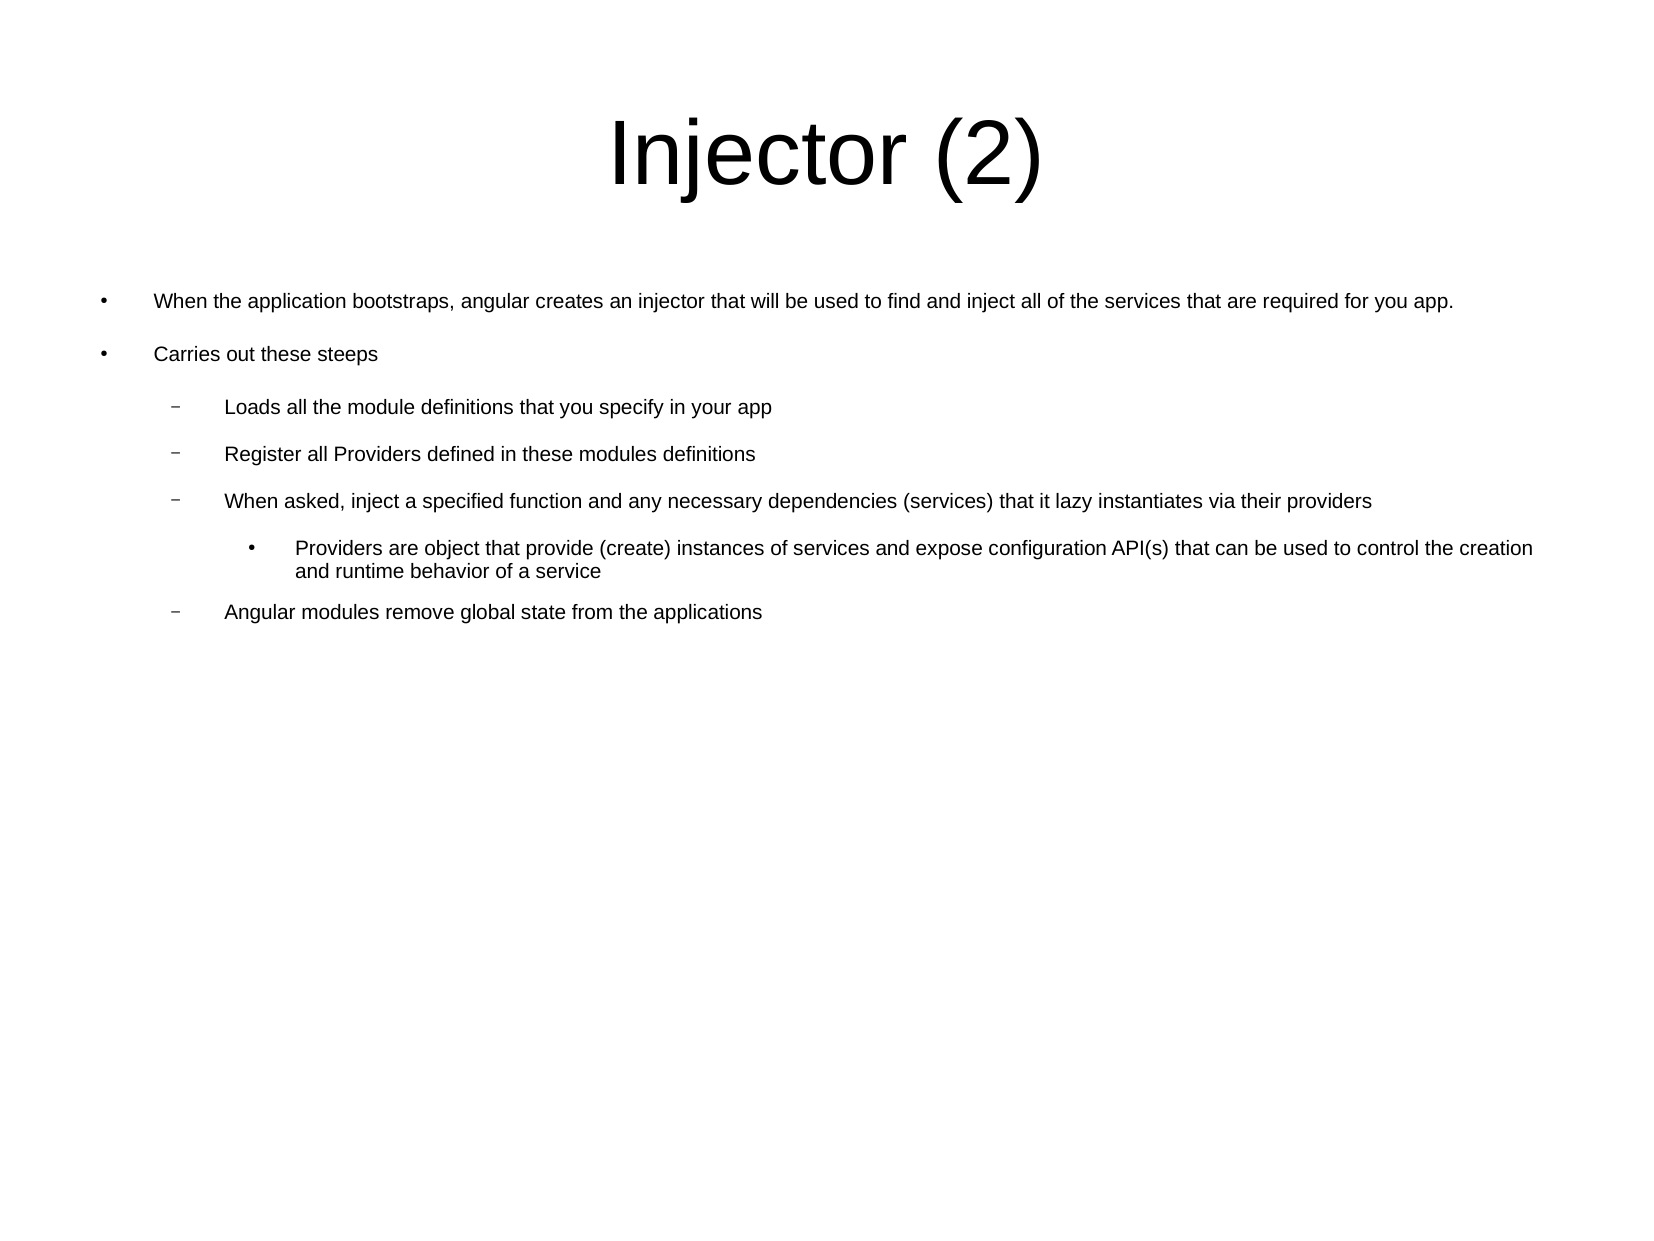

# Injector (2)
When the application bootstraps, angular creates an injector that will be used to find and inject all of the services that are required for you app.
Carries out these steeps
Loads all the module definitions that you specify in your app
Register all Providers defined in these modules definitions
When asked, inject a specified function and any necessary dependencies (services) that it lazy instantiates via their providers
Providers are object that provide (create) instances of services and expose configuration API(s) that can be used to control the creation and runtime behavior of a service
Angular modules remove global state from the applications